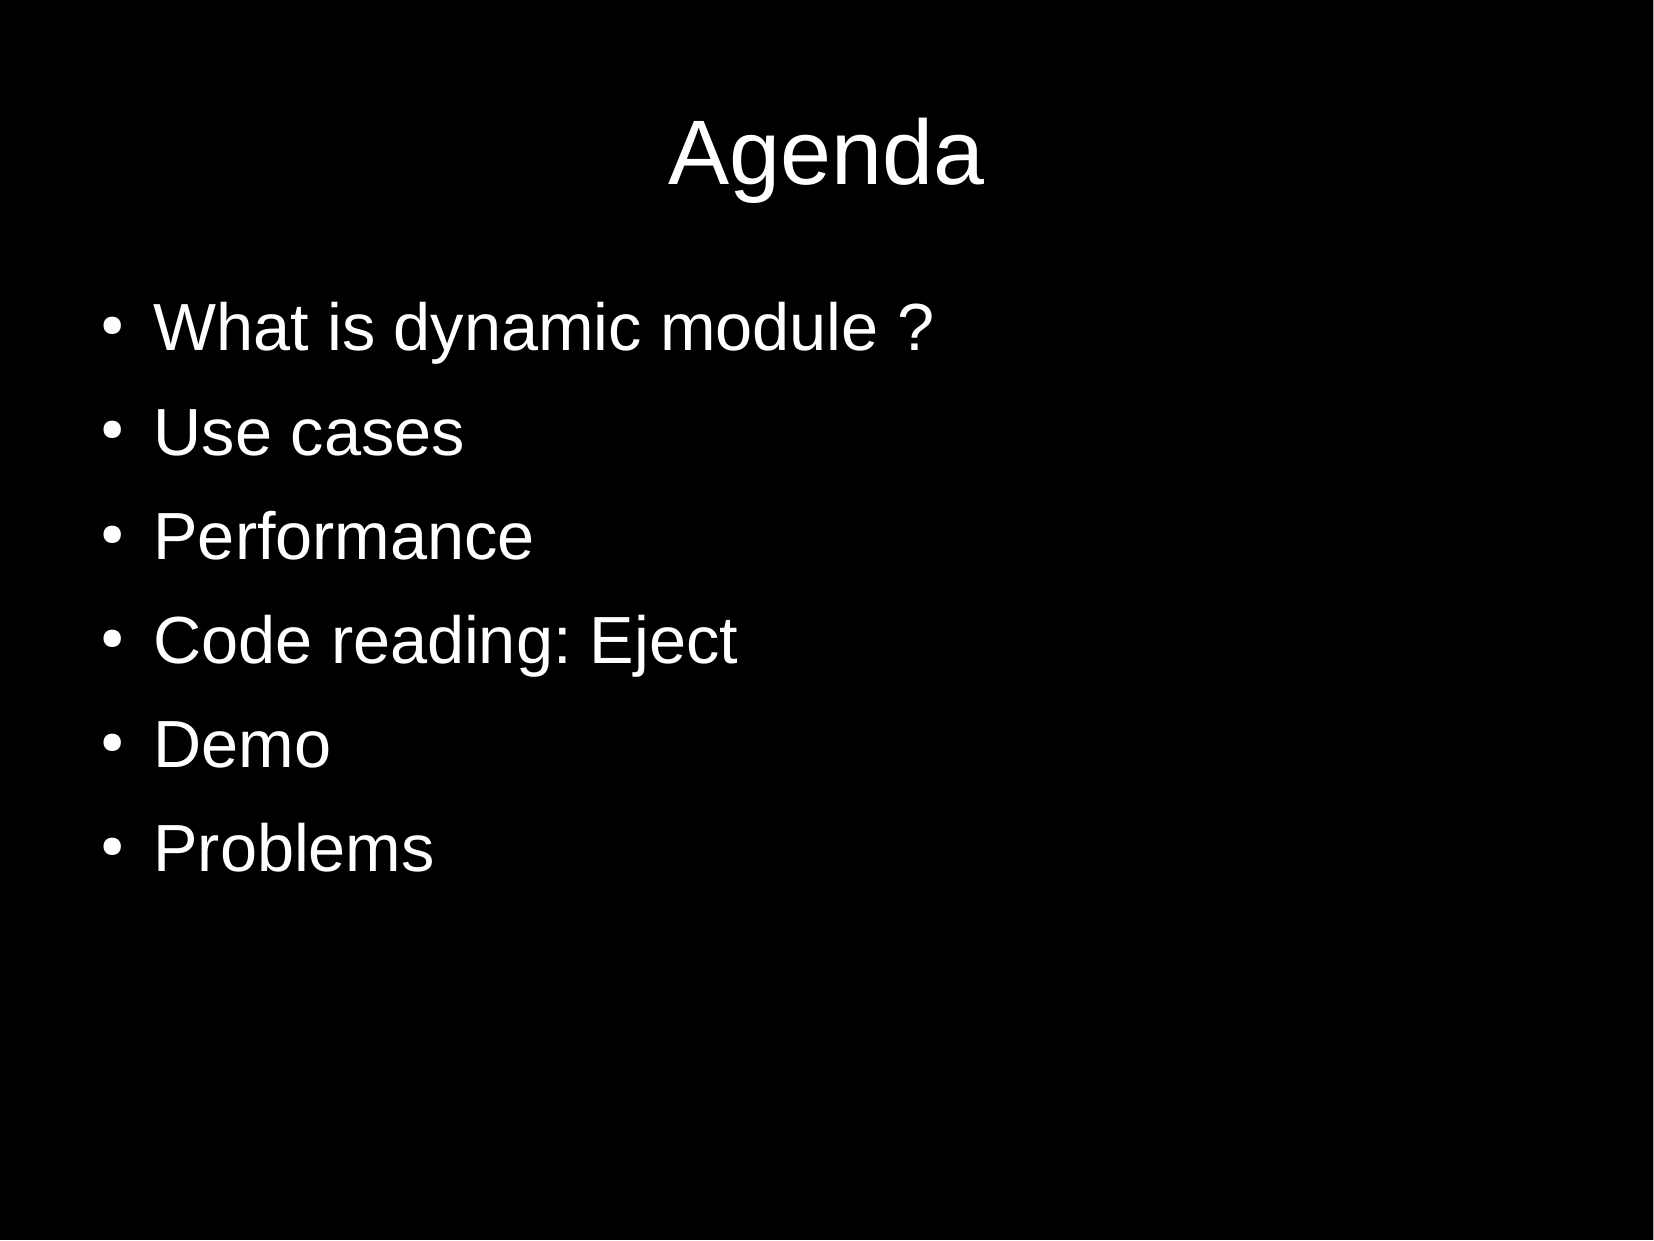

# Agenda
What is dynamic module ?
Use cases
Performance
Code reading: Eject
Demo
Problems